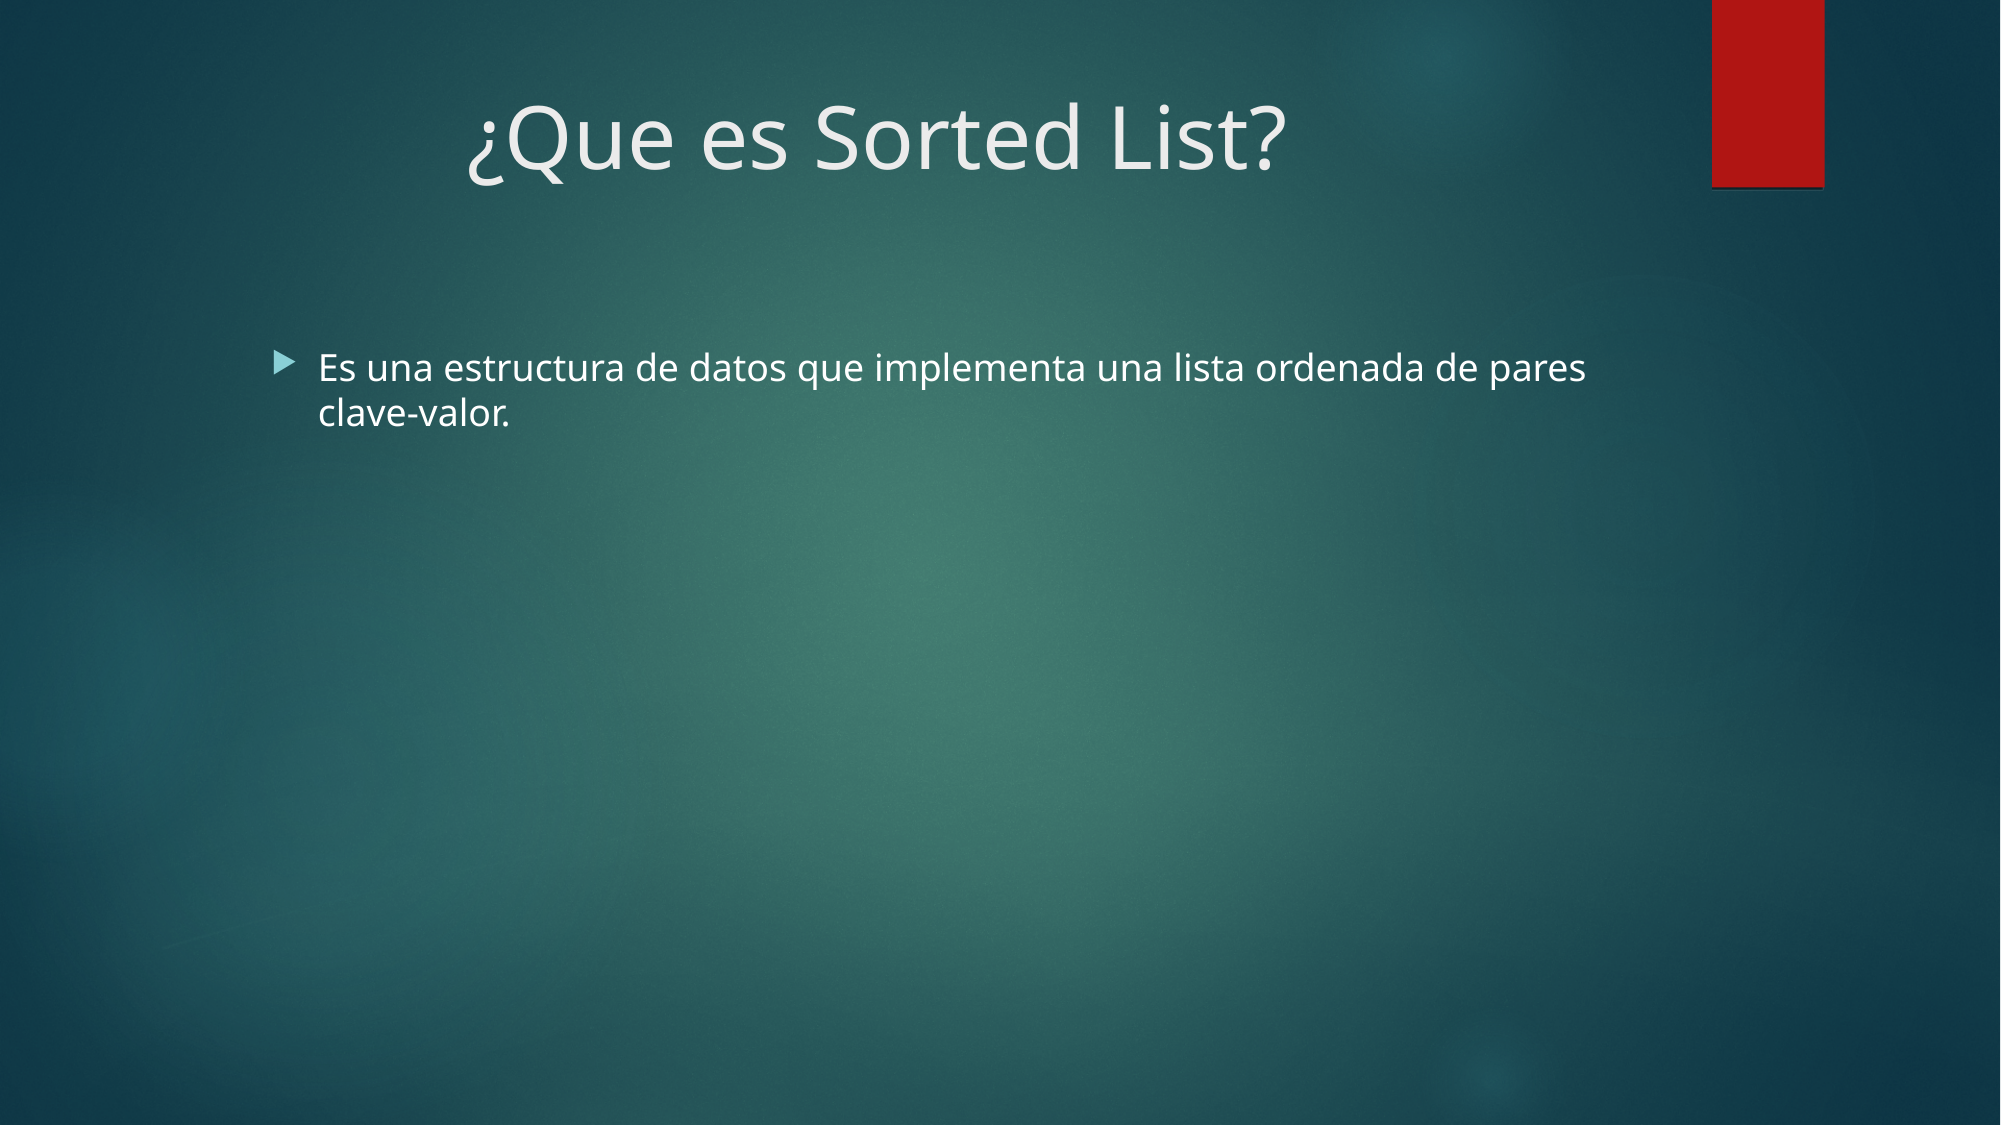

# ¿Que es Sorted List?
Es una estructura de datos que implementa una lista ordenada de pares clave-valor.